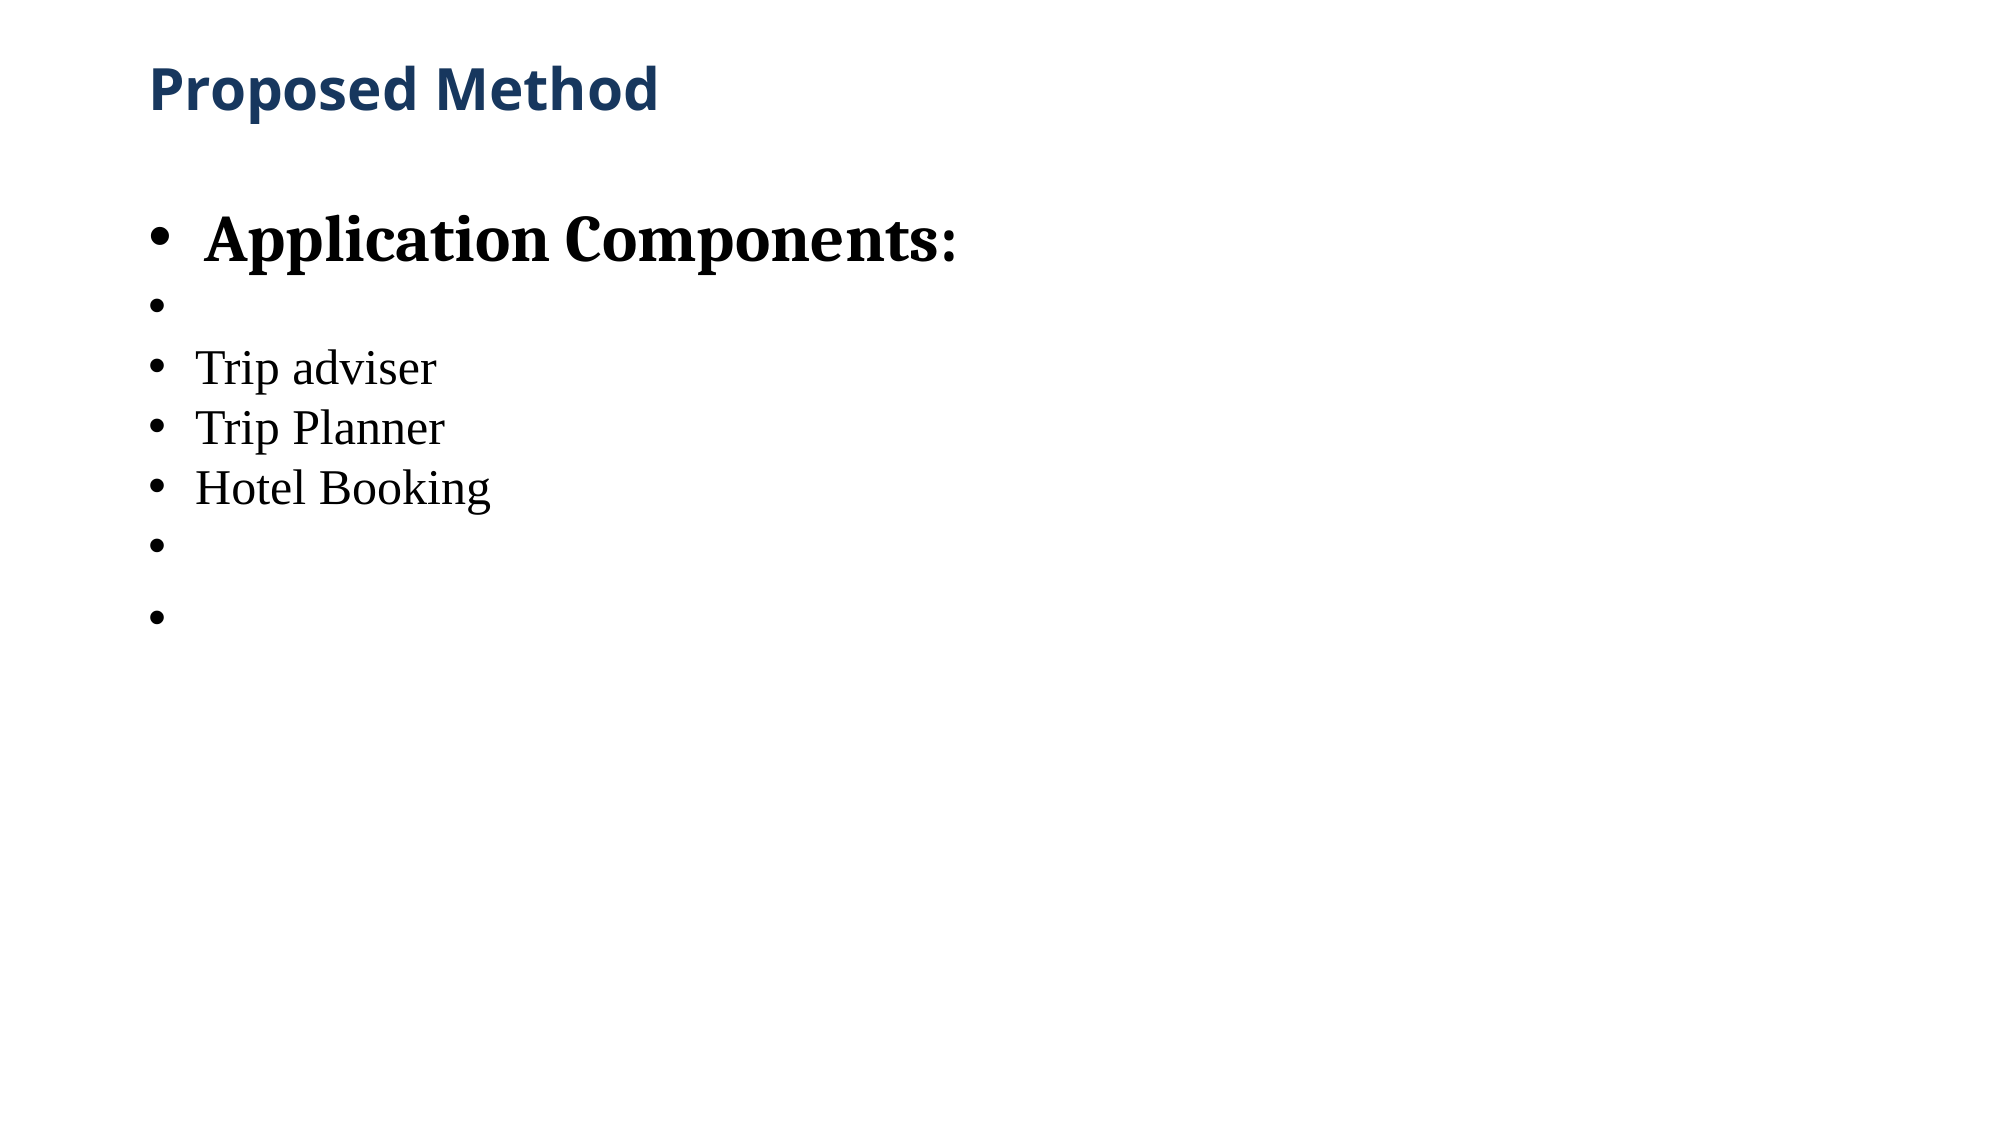

# Proposed Method
Application Components:
Trip adviser
Trip Planner
Hotel Booking